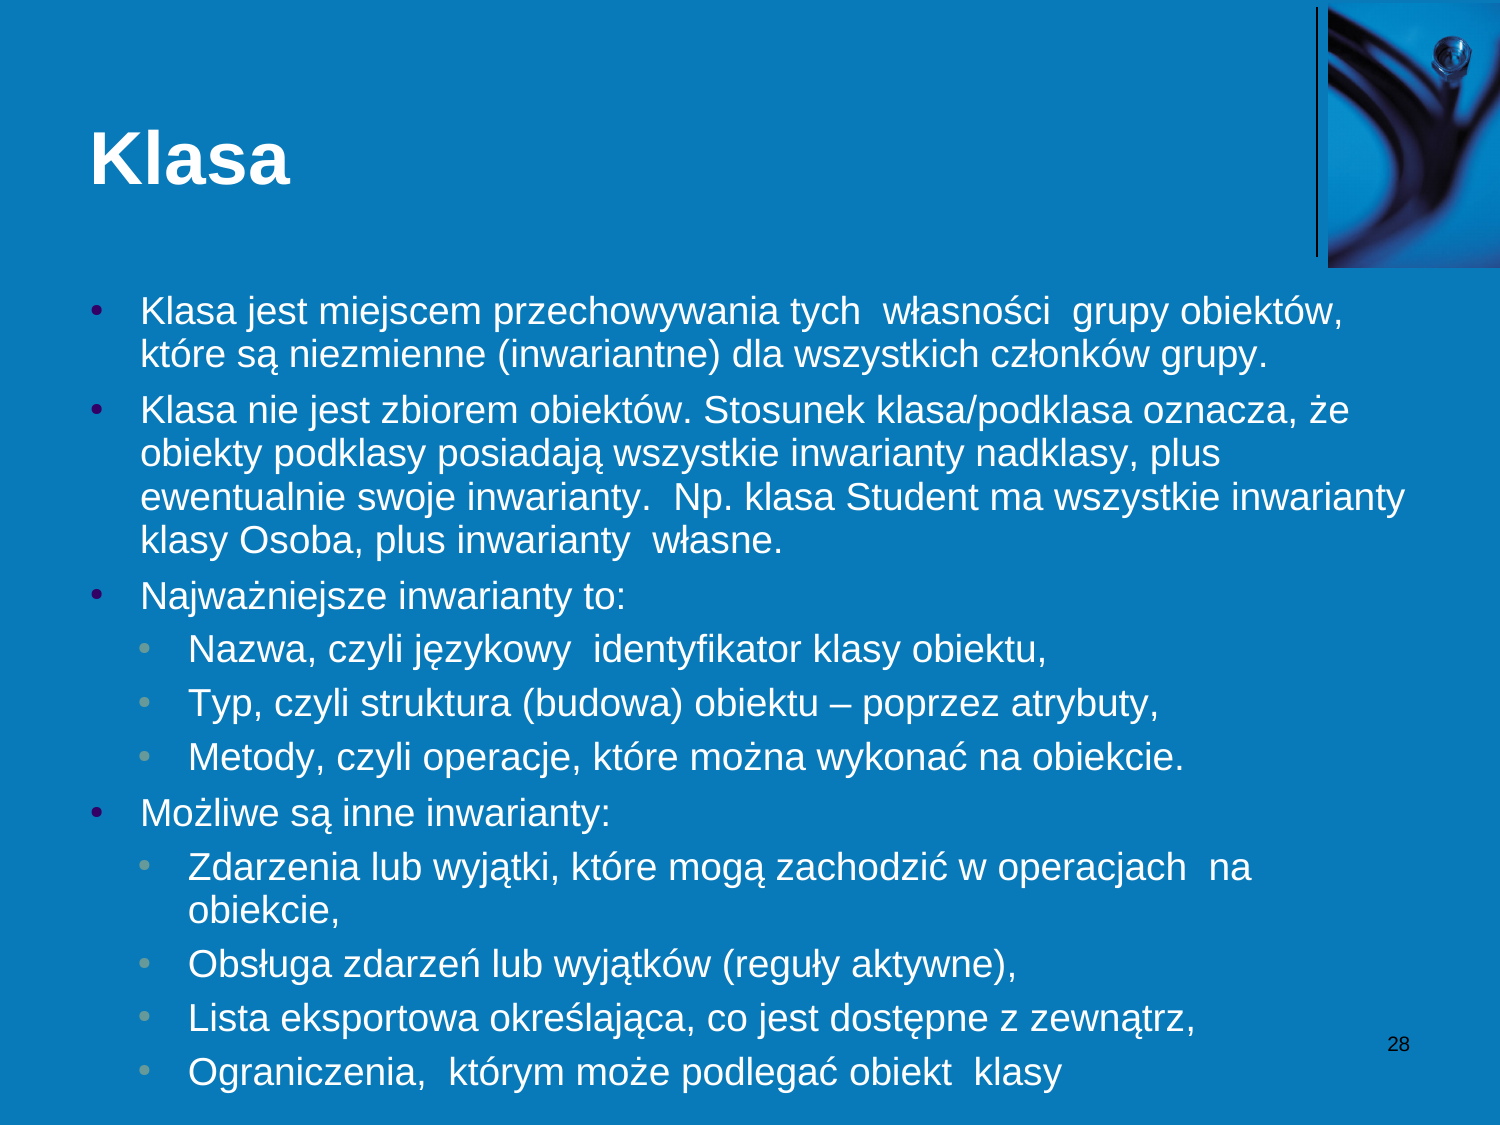

# Klasa
Klasa jest miejscem przechowywania tych własności grupy obiektów, które są niezmienne (inwariantne) dla wszystkich członków grupy.
Klasa nie jest zbiorem obiektów. Stosunek klasa/podklasa oznacza, że obiekty podklasy posiadają wszystkie inwarianty nadklasy, plus ewentualnie swoje inwarianty. Np. klasa Student ma wszystkie inwarianty klasy Osoba, plus inwarianty własne.
Najważniejsze inwarianty to:
Nazwa, czyli językowy identyfikator klasy obiektu,
Typ, czyli struktura (budowa) obiektu – poprzez atrybuty,
Metody, czyli operacje, które można wykonać na obiekcie.
Możliwe są inne inwarianty:
Zdarzenia lub wyjątki, które mogą zachodzić w operacjach na obiekcie,
Obsługa zdarzeń lub wyjątków (reguły aktywne),
Lista eksportowa określająca, co jest dostępne z zewnątrz,
Ograniczenia, którym może podlegać obiekt klasy
28